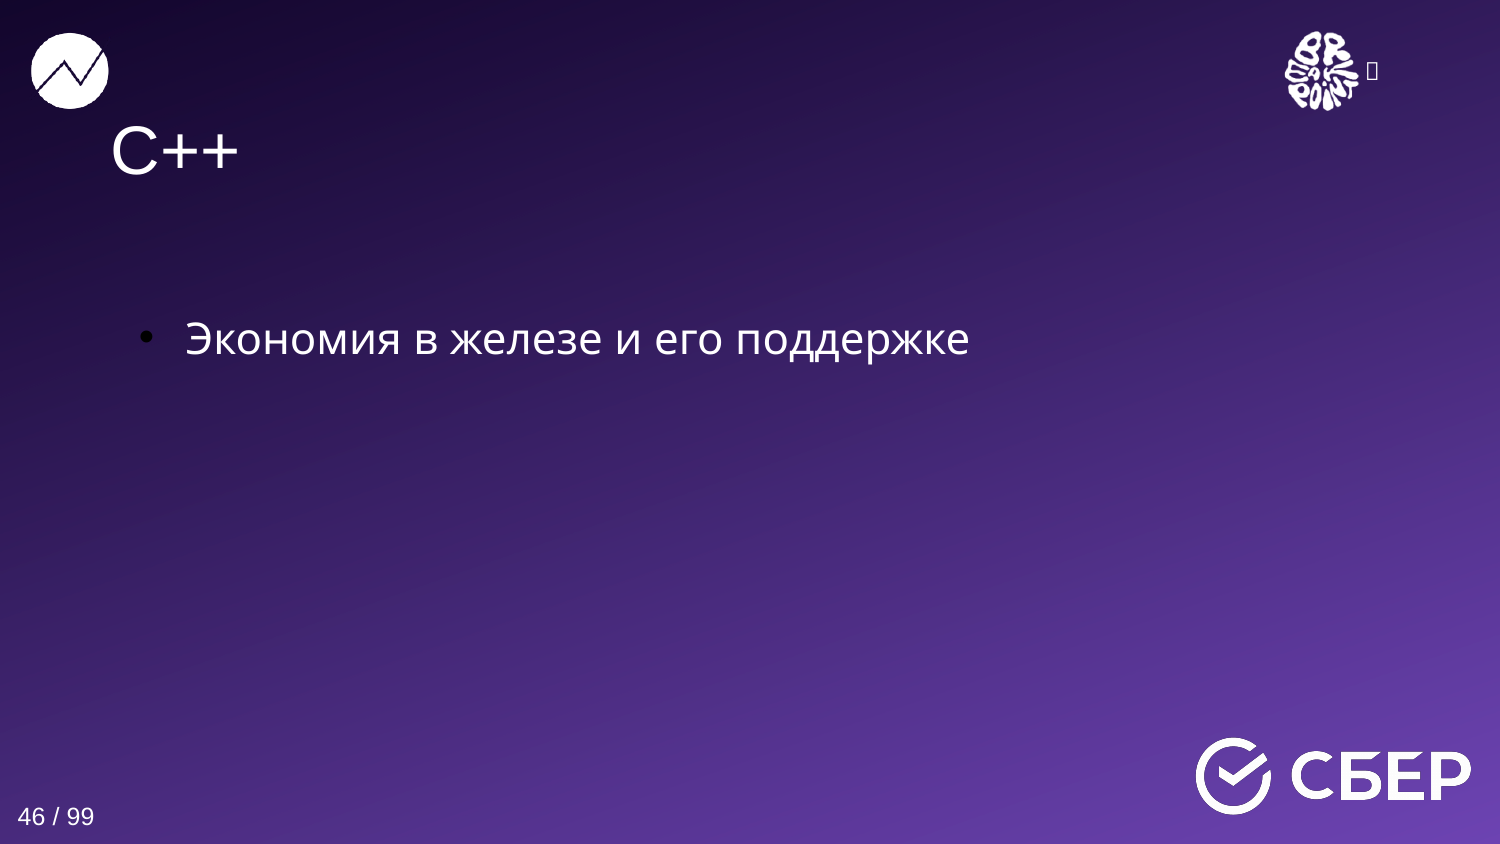

🐙
# C++
Экономия в железе и его поддержке